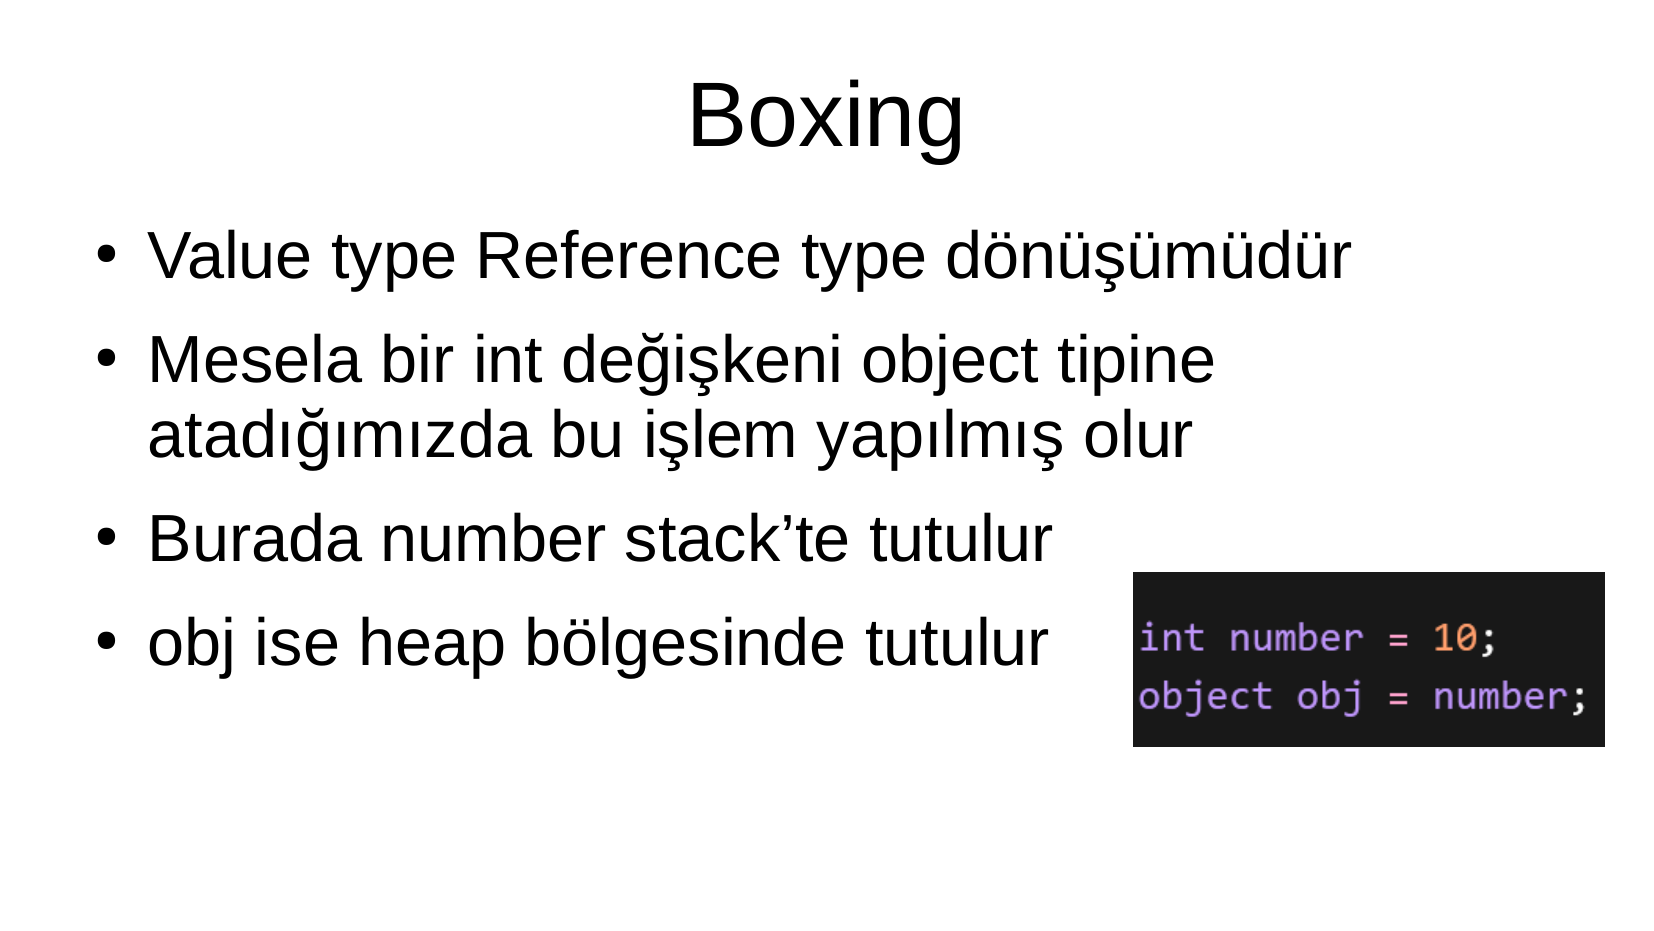

# Boxing
Value type Reference type dönüşümüdür
Mesela bir int değişkeni object tipine atadığımızda bu işlem yapılmış olur
Burada number stack’te tutulur
obj ise heap bölgesinde tutulur